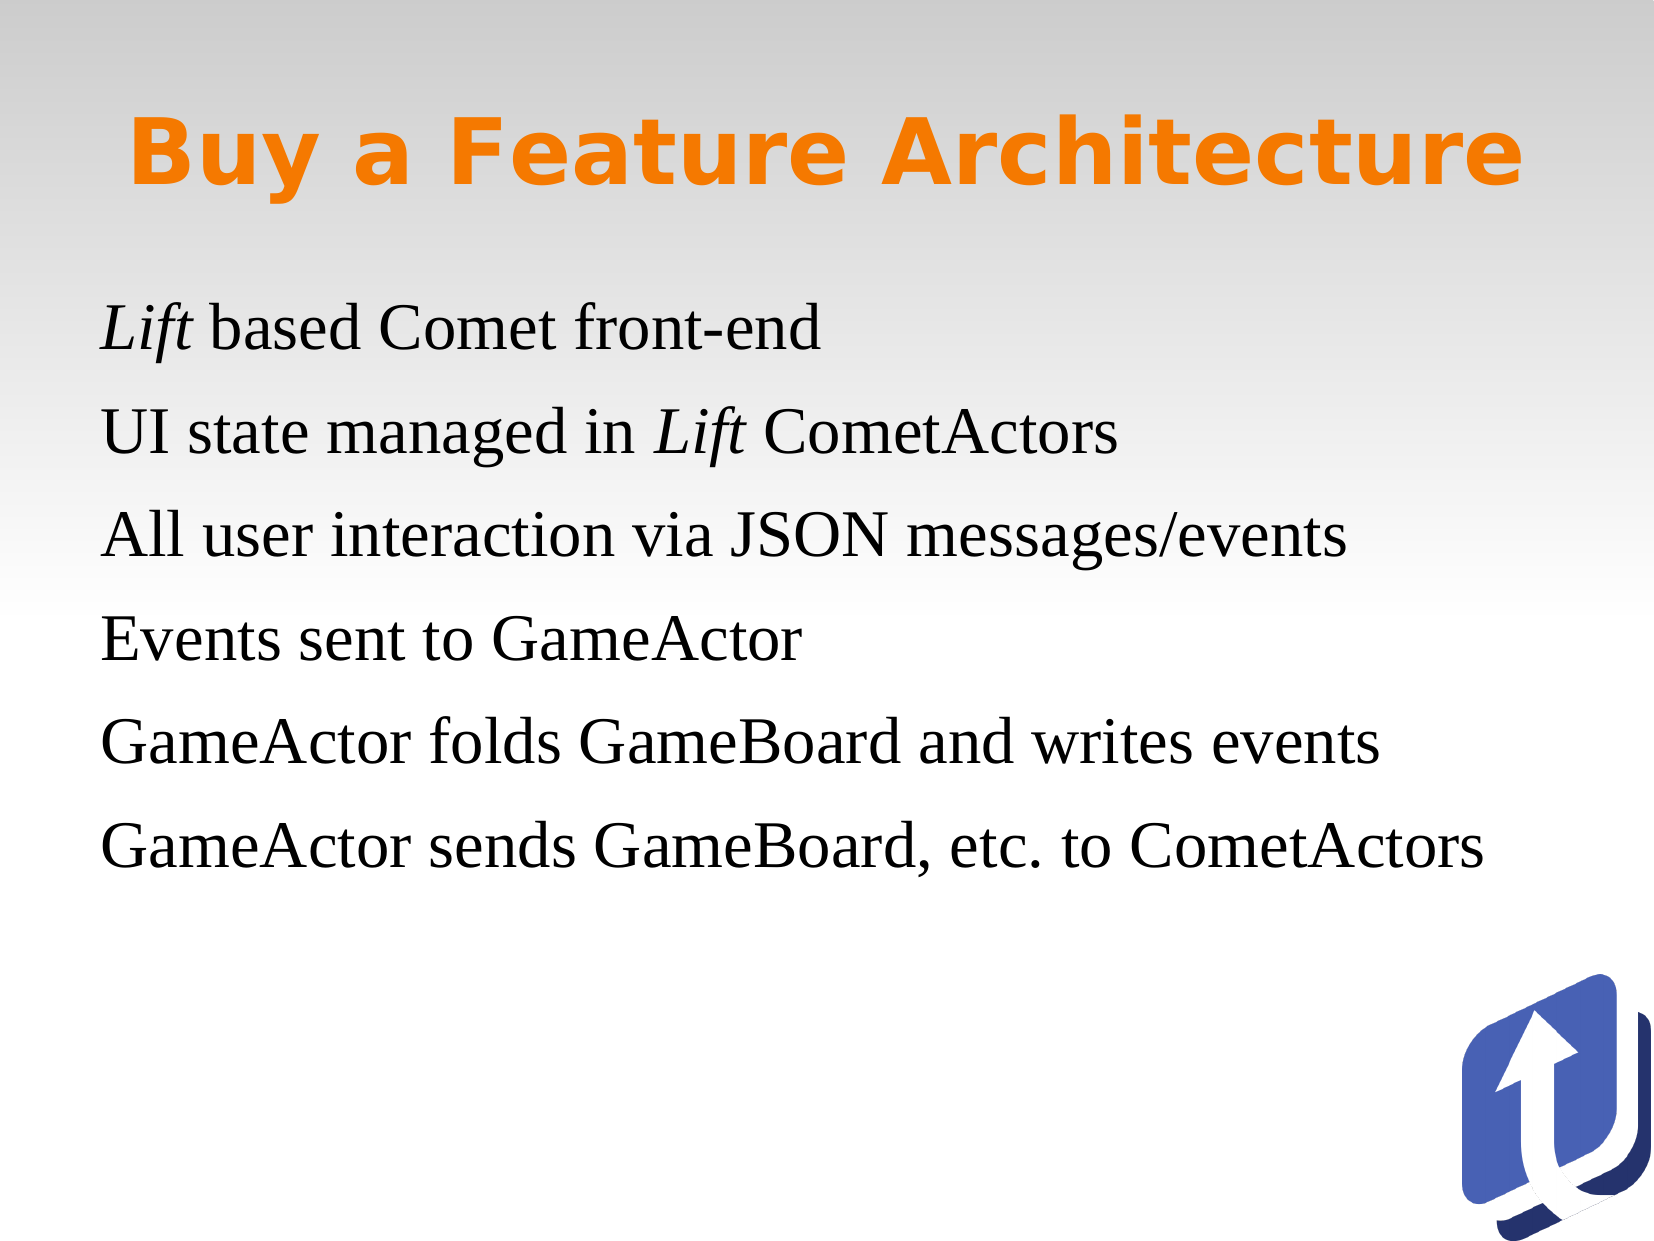

# Buy a Feature Architecture
Lift based Comet front-end
UI state managed in Lift CometActors
All user interaction via JSON messages/events
Events sent to GameActor
GameActor folds GameBoard and writes events
GameActor sends GameBoard, etc. to CometActors